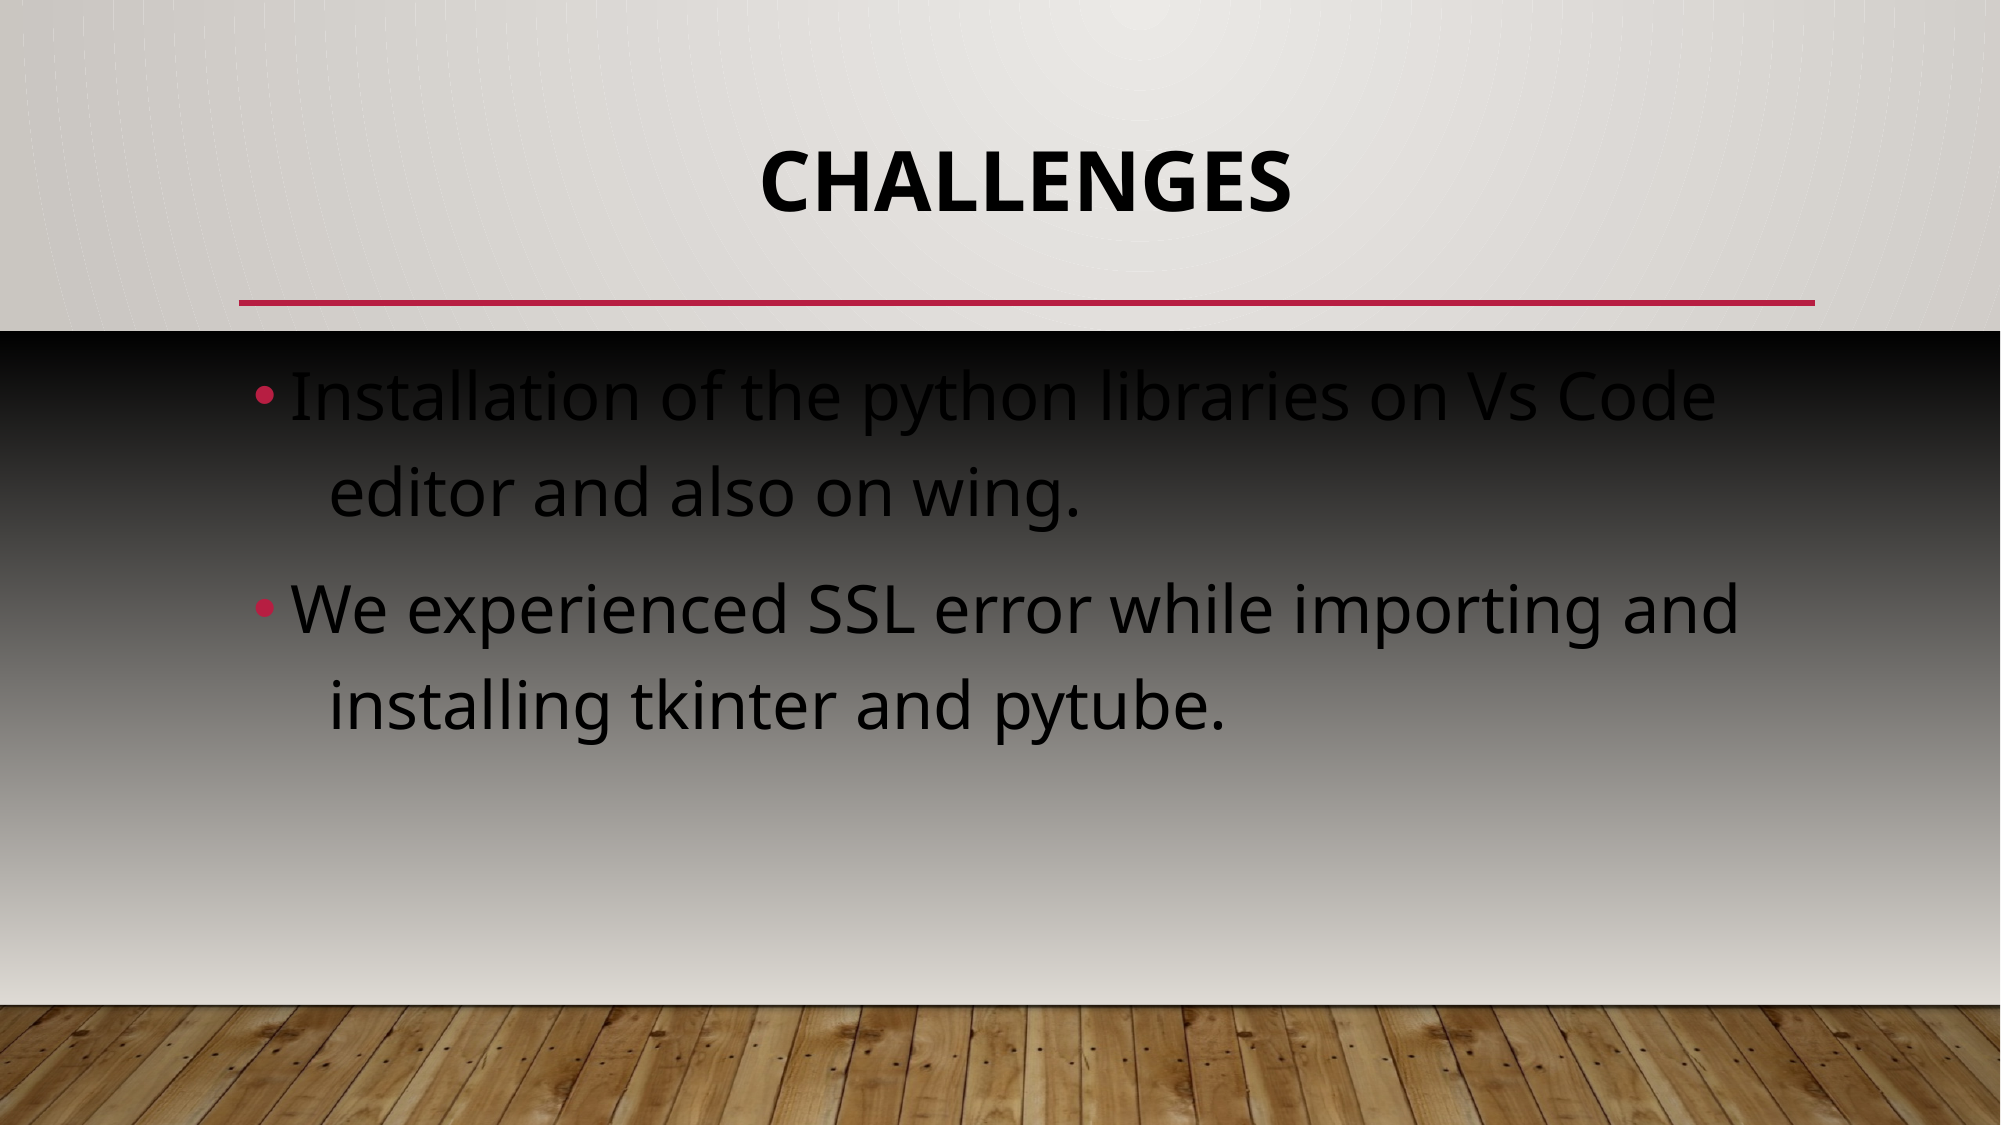

# CHALLENGES
Installation of the python libraries on Vs Code editor and also on wing.
We experienced SSL error while importing and installing tkinter and pytube.